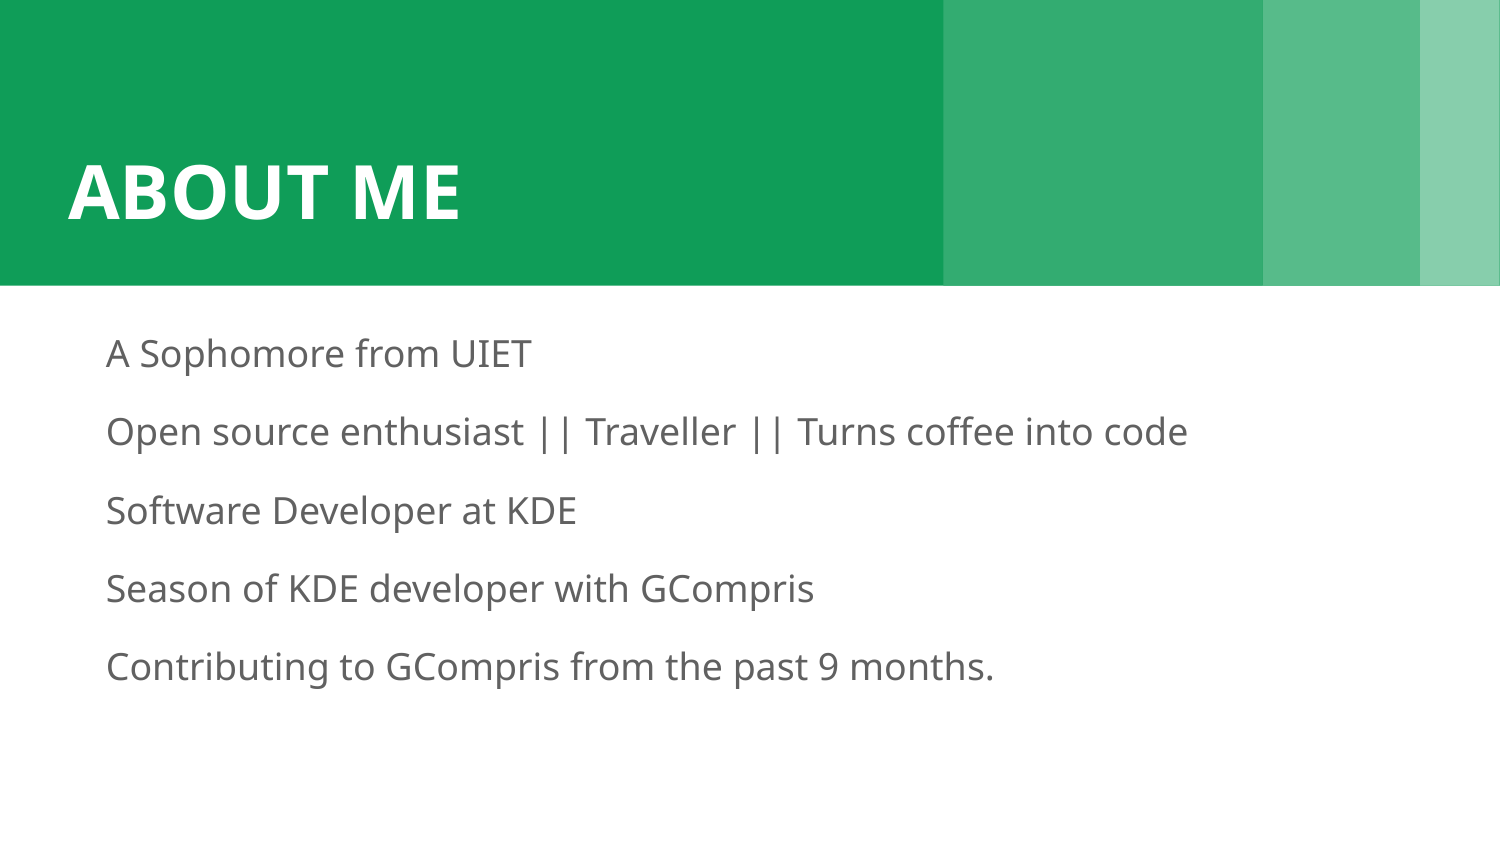

# ABOUT ME
A Sophomore from UIET
Open source enthusiast || Traveller || Turns coffee into code
Software Developer at KDE
Season of KDE developer with GCompris
Contributing to GCompris from the past 9 months.